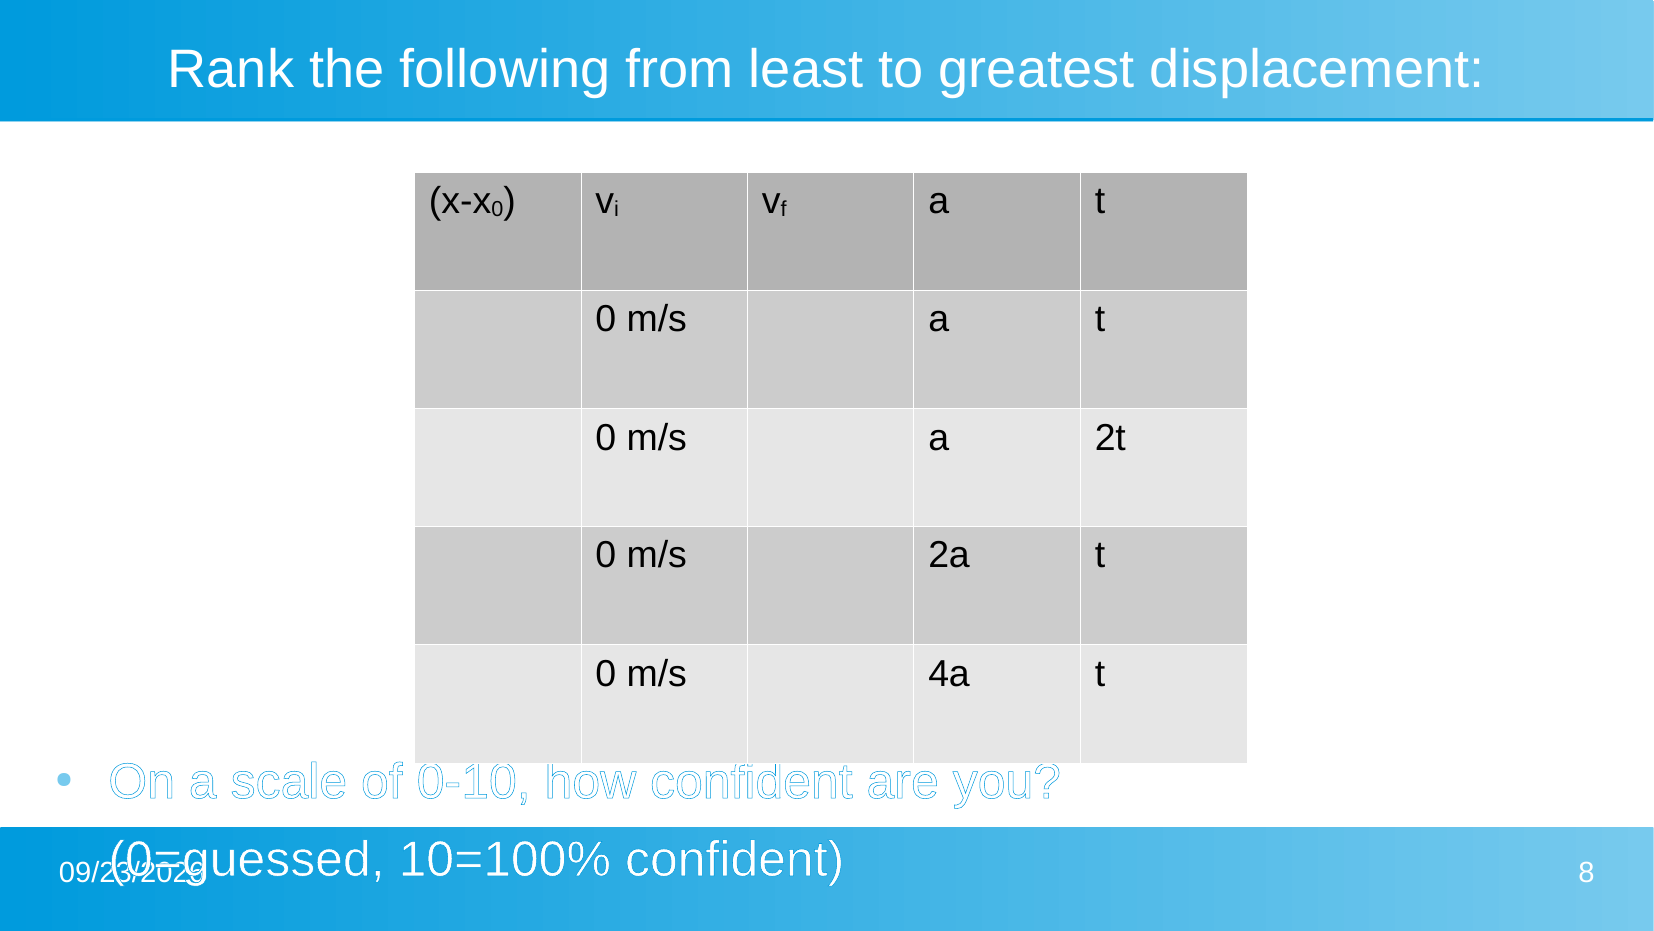

# Rank the following from least to greatest displacement:
| (x-x0) | vi | vf | a | t |
| --- | --- | --- | --- | --- |
| | 0 m/s | | a | t |
| | 0 m/s | | a | 2t |
| | 0 m/s | | 2a | t |
| | 0 m/s | | 4a | t |
On a scale of 0-10, how confident are you?
(0=guessed, 10=100% confident)
8